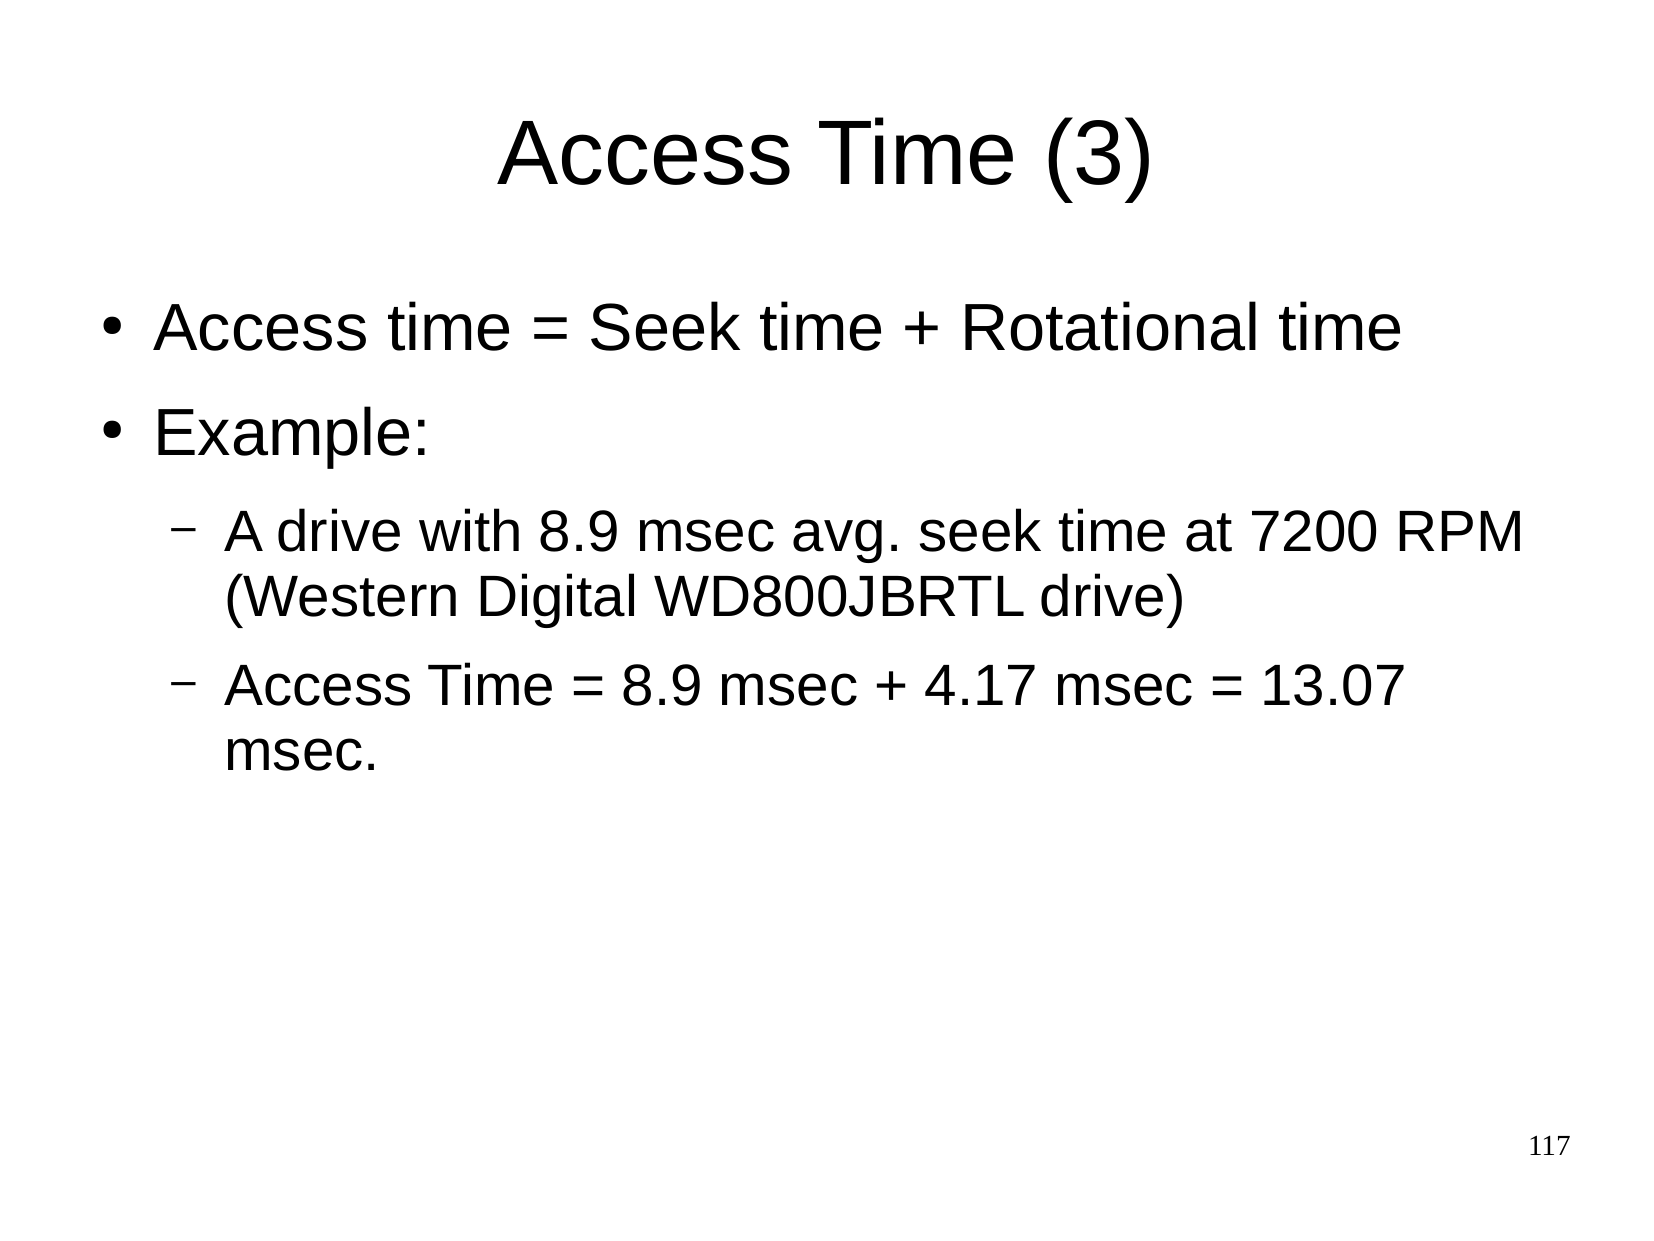

# Access Time (3)
Access time = Seek time + Rotational time
Example:
A drive with 8.9 msec avg. seek time at 7200 RPM (Western Digital WD800JBRTL drive)
Access Time = 8.9 msec + 4.17 msec = 13.07 msec.
117